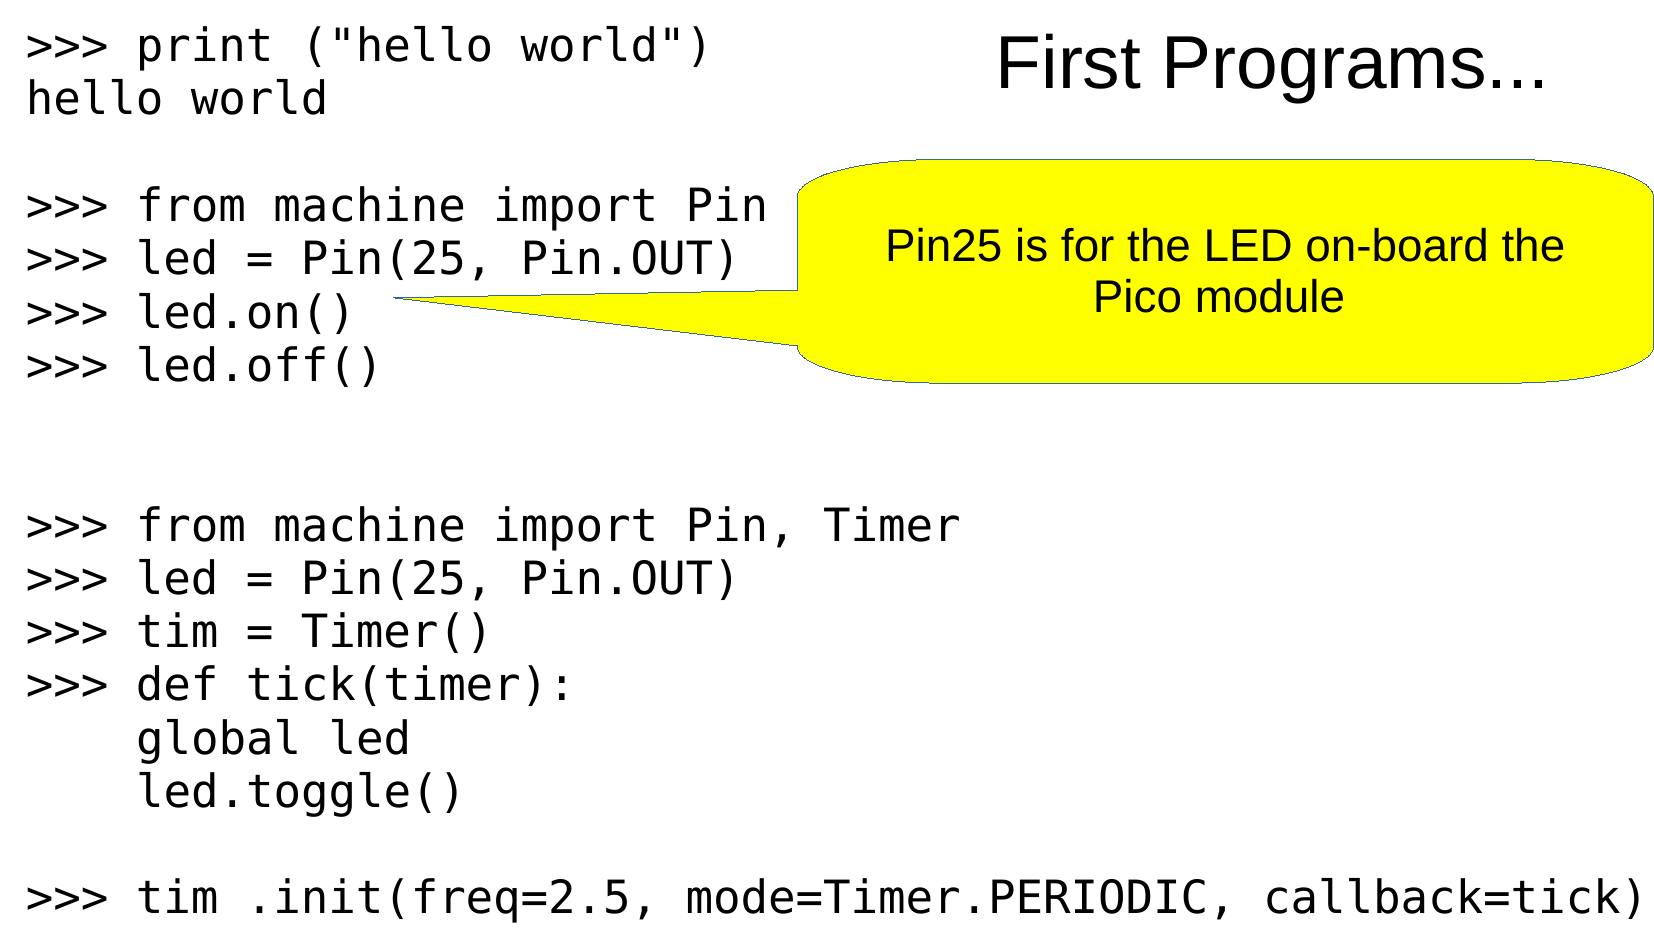

>>> print ("hello world")
hello world
>>> from machine import Pin
>>> led = Pin(25, Pin.OUT)
>>> led.on()
>>> led.off()
>>> from machine import Pin, Timer
>>> led = Pin(25, Pin.OUT)
>>> tim = Timer()
>>> def tick(timer):
 global led
 led.toggle()
>>> tim .init(freq=2.5, mode=Timer.PERIODIC, callback=tick)
# First Programs...
Pin25 is for the LED on-board the Pico module